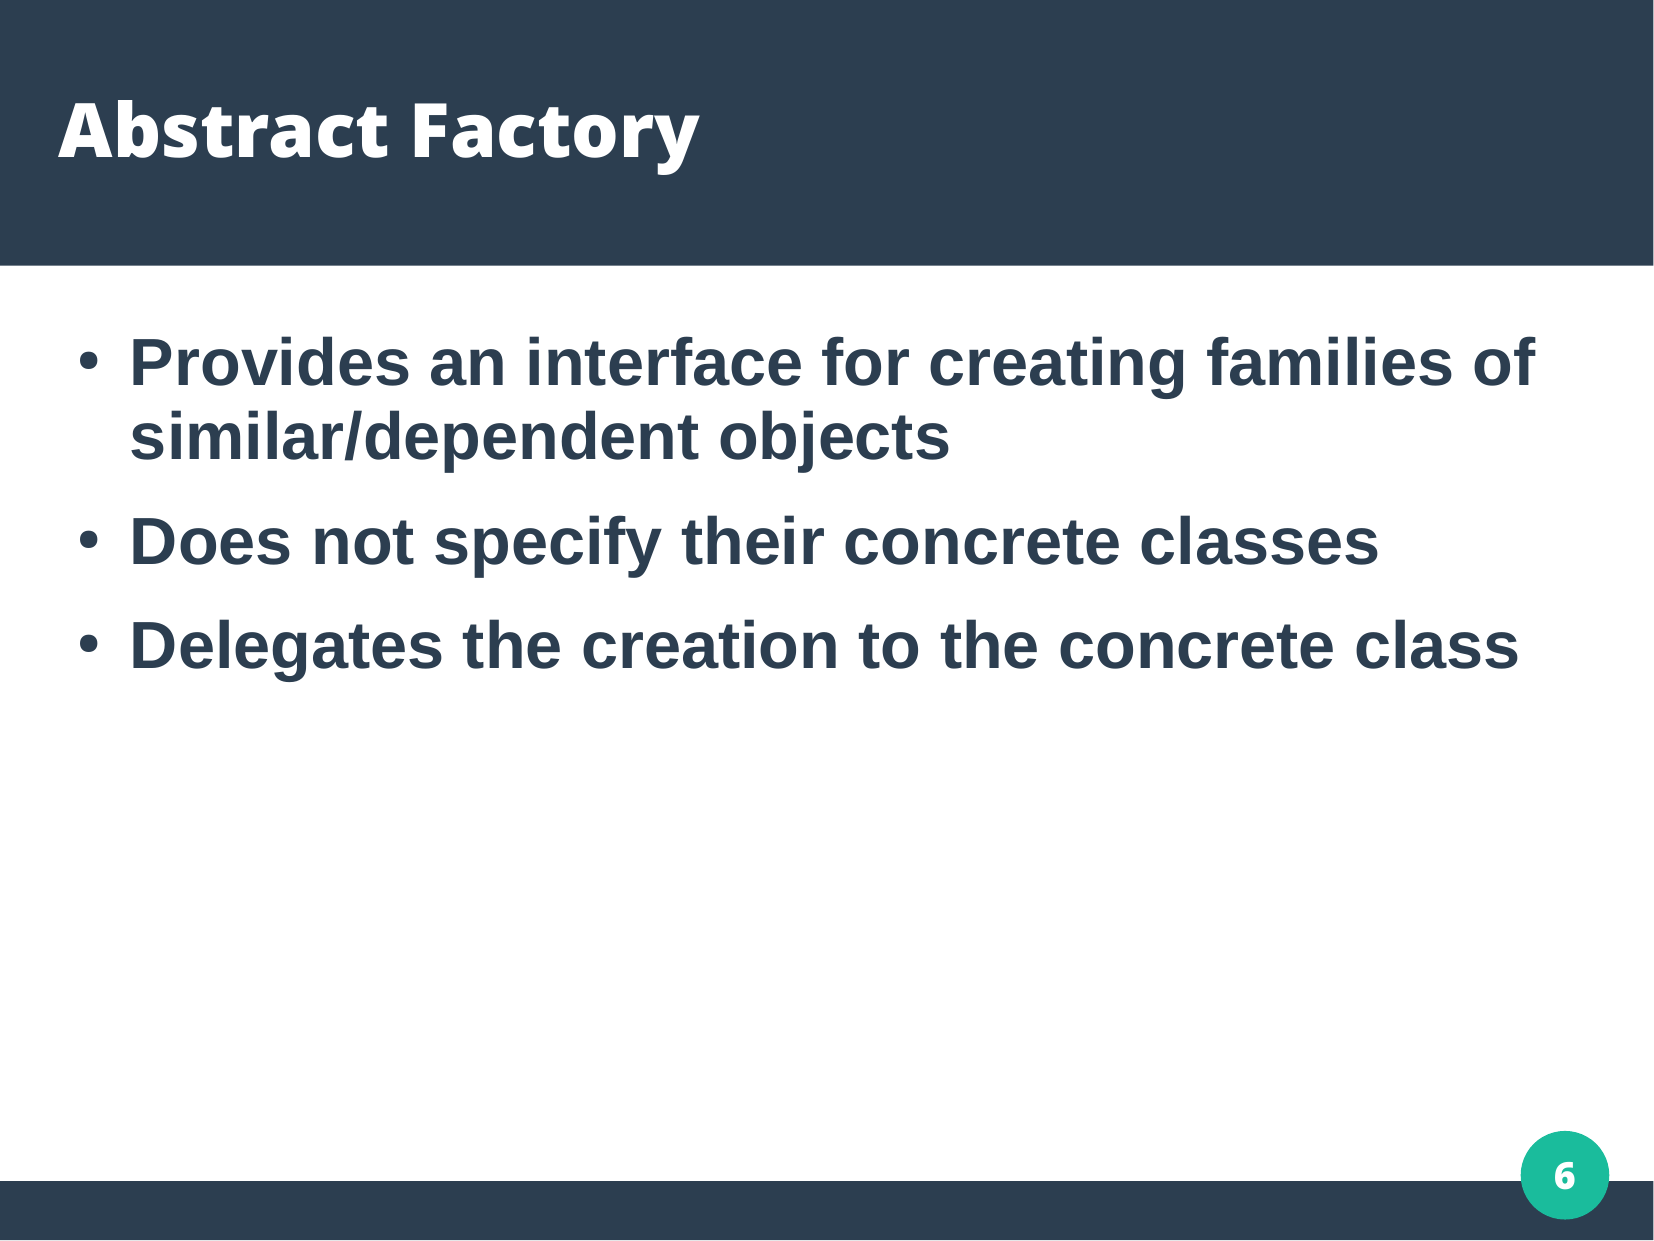

# Abstract Factory
Provides an interface for creating families of similar/dependent objects
Does not specify their concrete classes
Delegates the creation to the concrete class
6